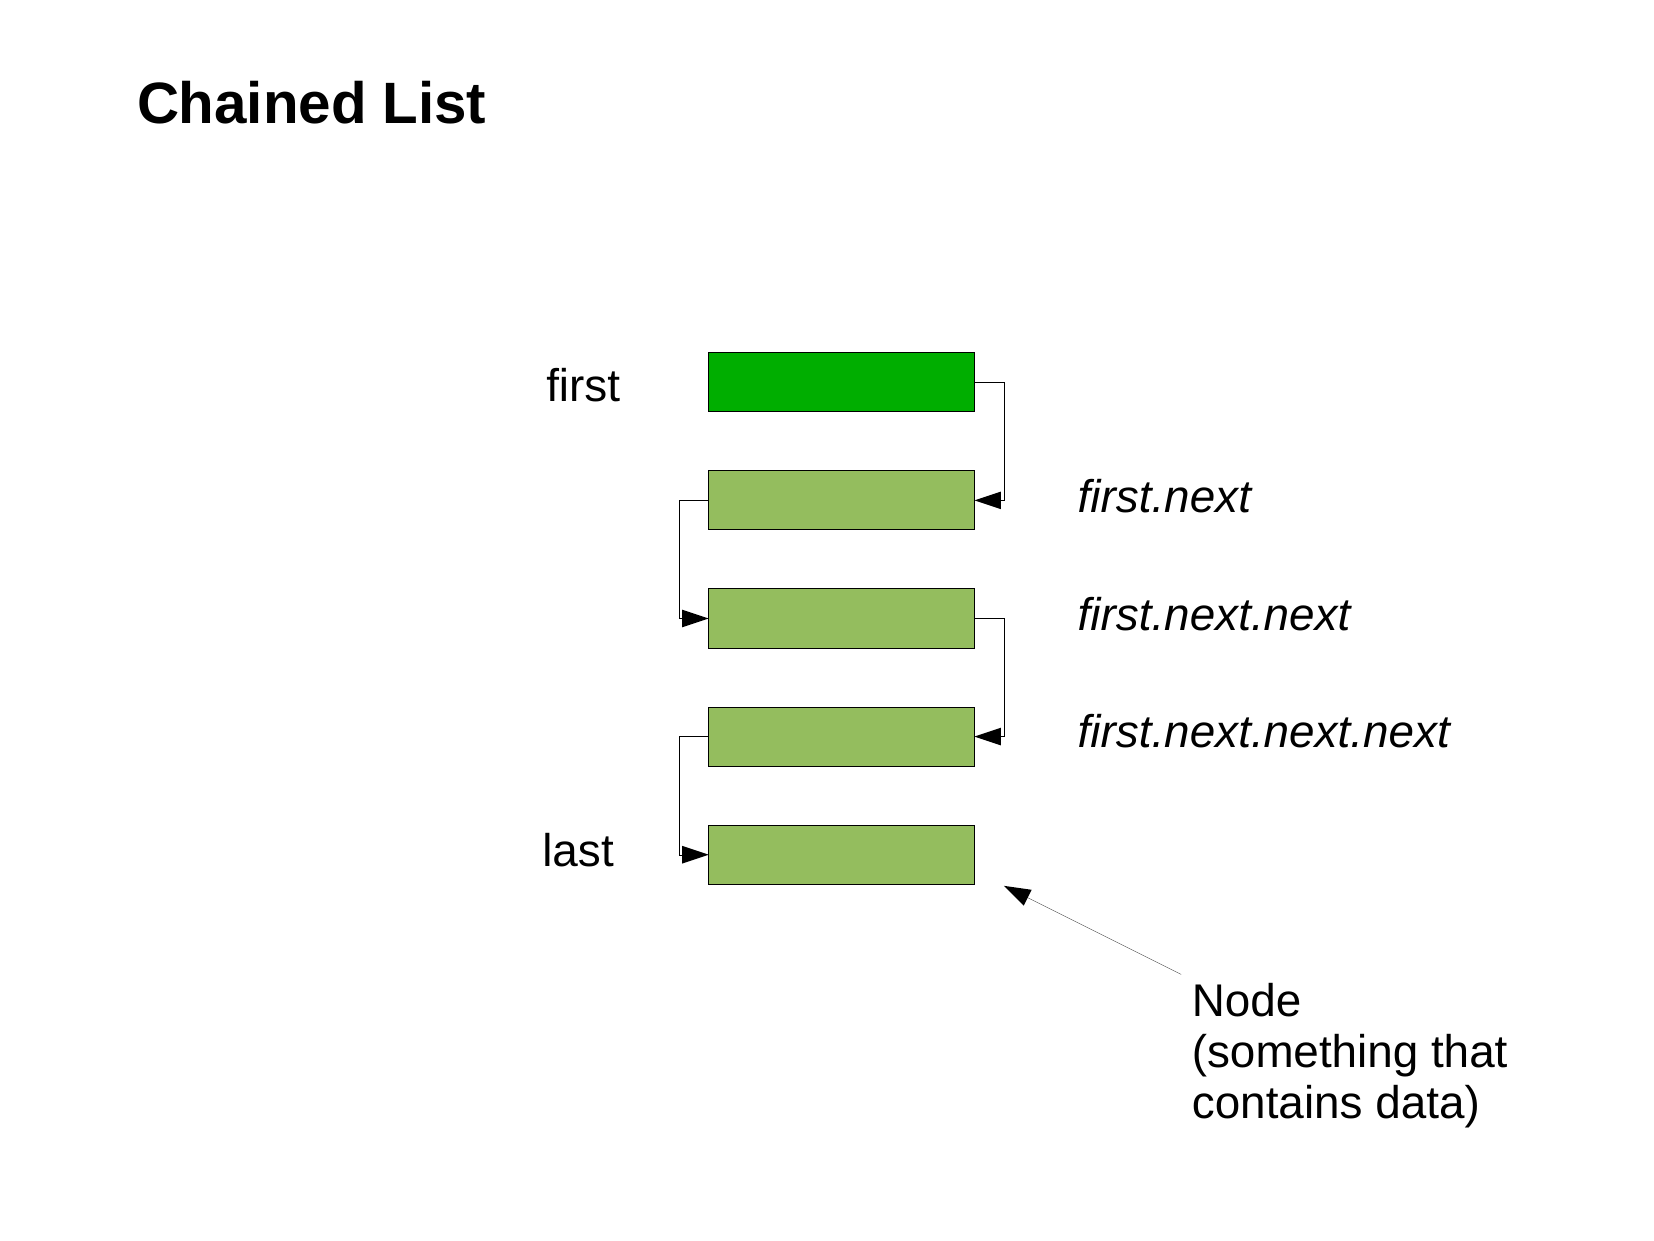

Chained List
first
first.next
first.next.next
first.next.next.next
last
Node
(something that contains data)